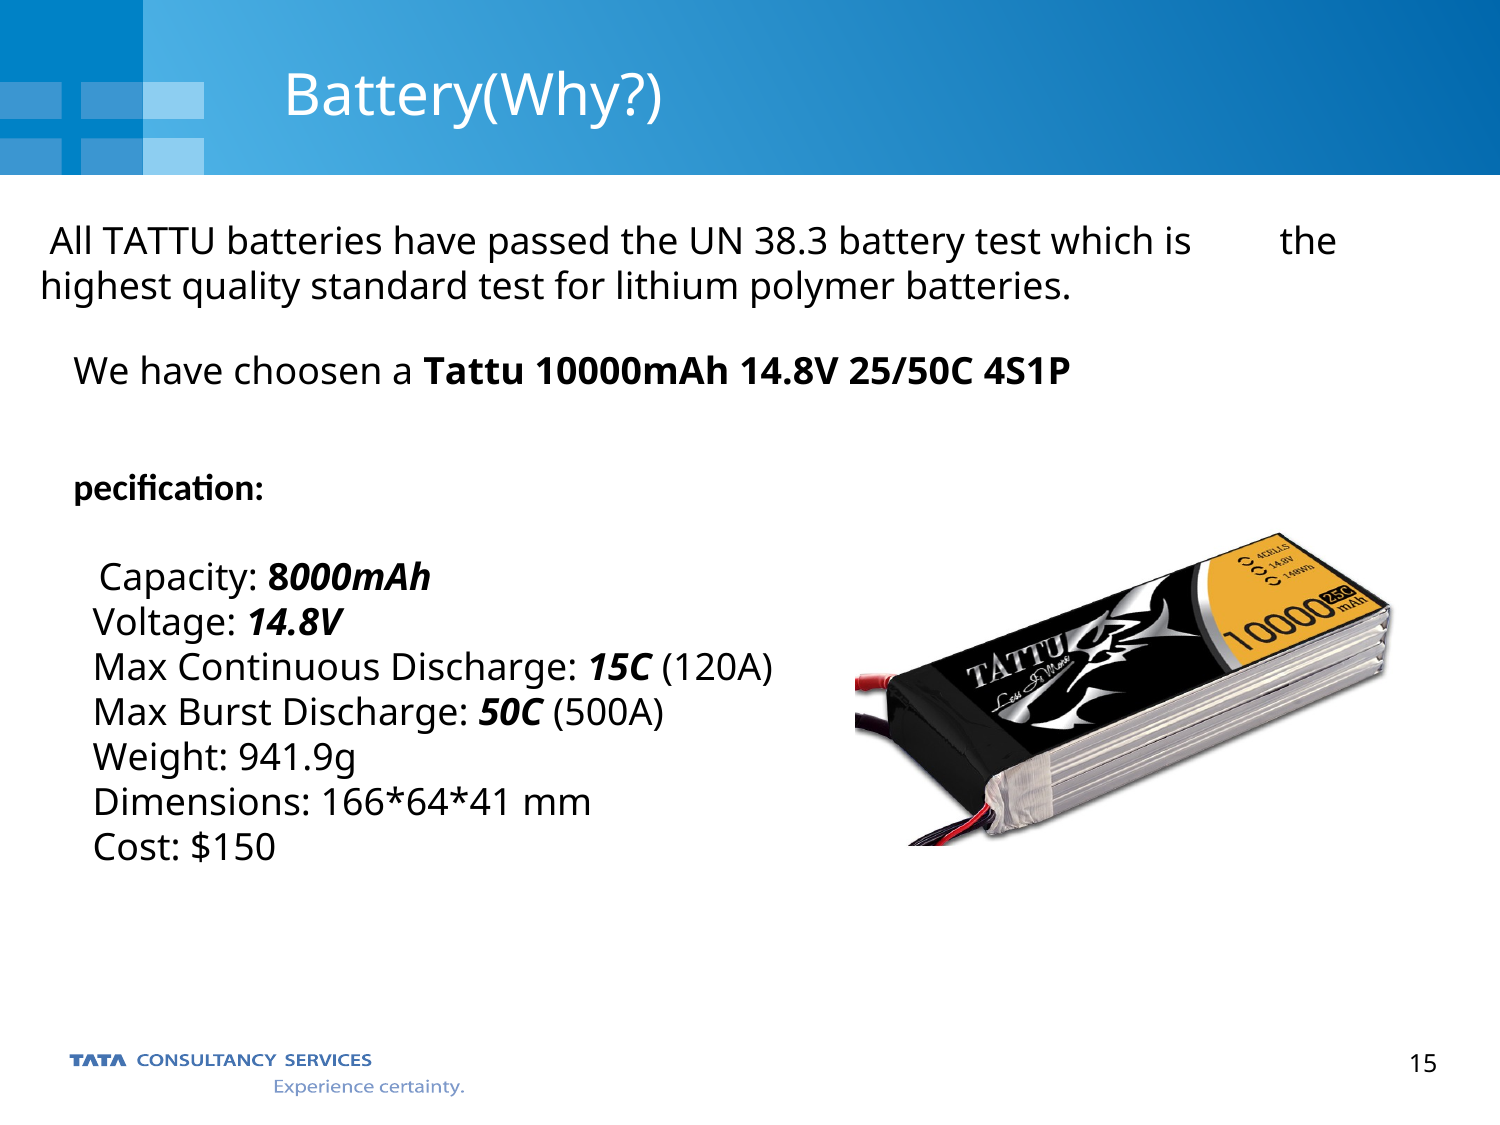

Battery(Why?)
 All TATTU batteries have passed the UN 38.3 battery test which is the highest quality standard test for lithium polymer batteries.
We have choosen a Tattu 10000mAh 14.8V 25/50C 4S1P
Specification:
 Capacity: 8000mAh
 Voltage: 14.8V
 Max Continuous Discharge: 15C (120A)
 Max Burst Discharge: 50C (500A)
 Weight: 941.9g
 Dimensions: 166*64*41 mm 
 Cost: $150